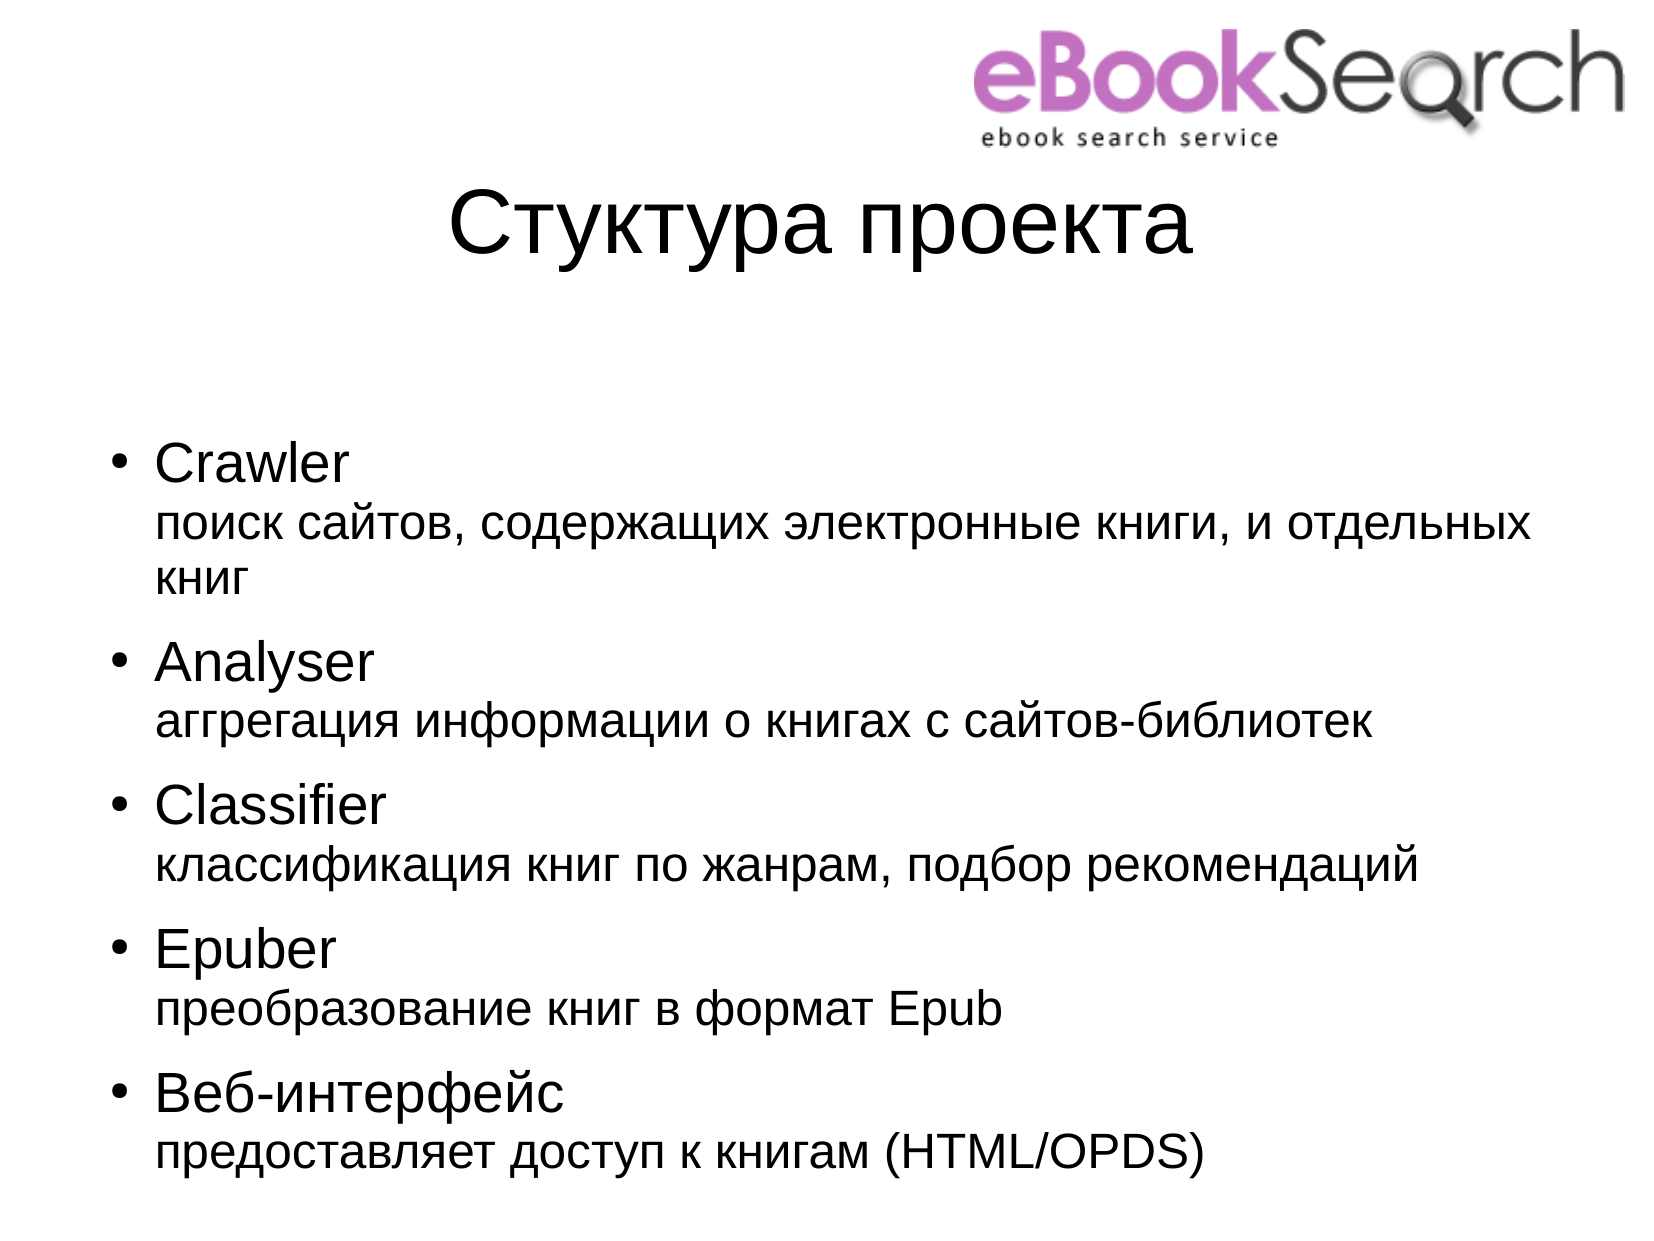

Стуктура проекта
# Crawler поиск сайтов, содержащих электронные книги, и отдельных книг
Analyser
аггрегация информации о книгах с сайтов-библиотек
Classifier
классификация книг по жанрам, подбор рекомендаций
Epuber
преобразование книг в формат Epub
Веб-интерфейс
предоставляет доступ к книгам (HTML/OPDS)